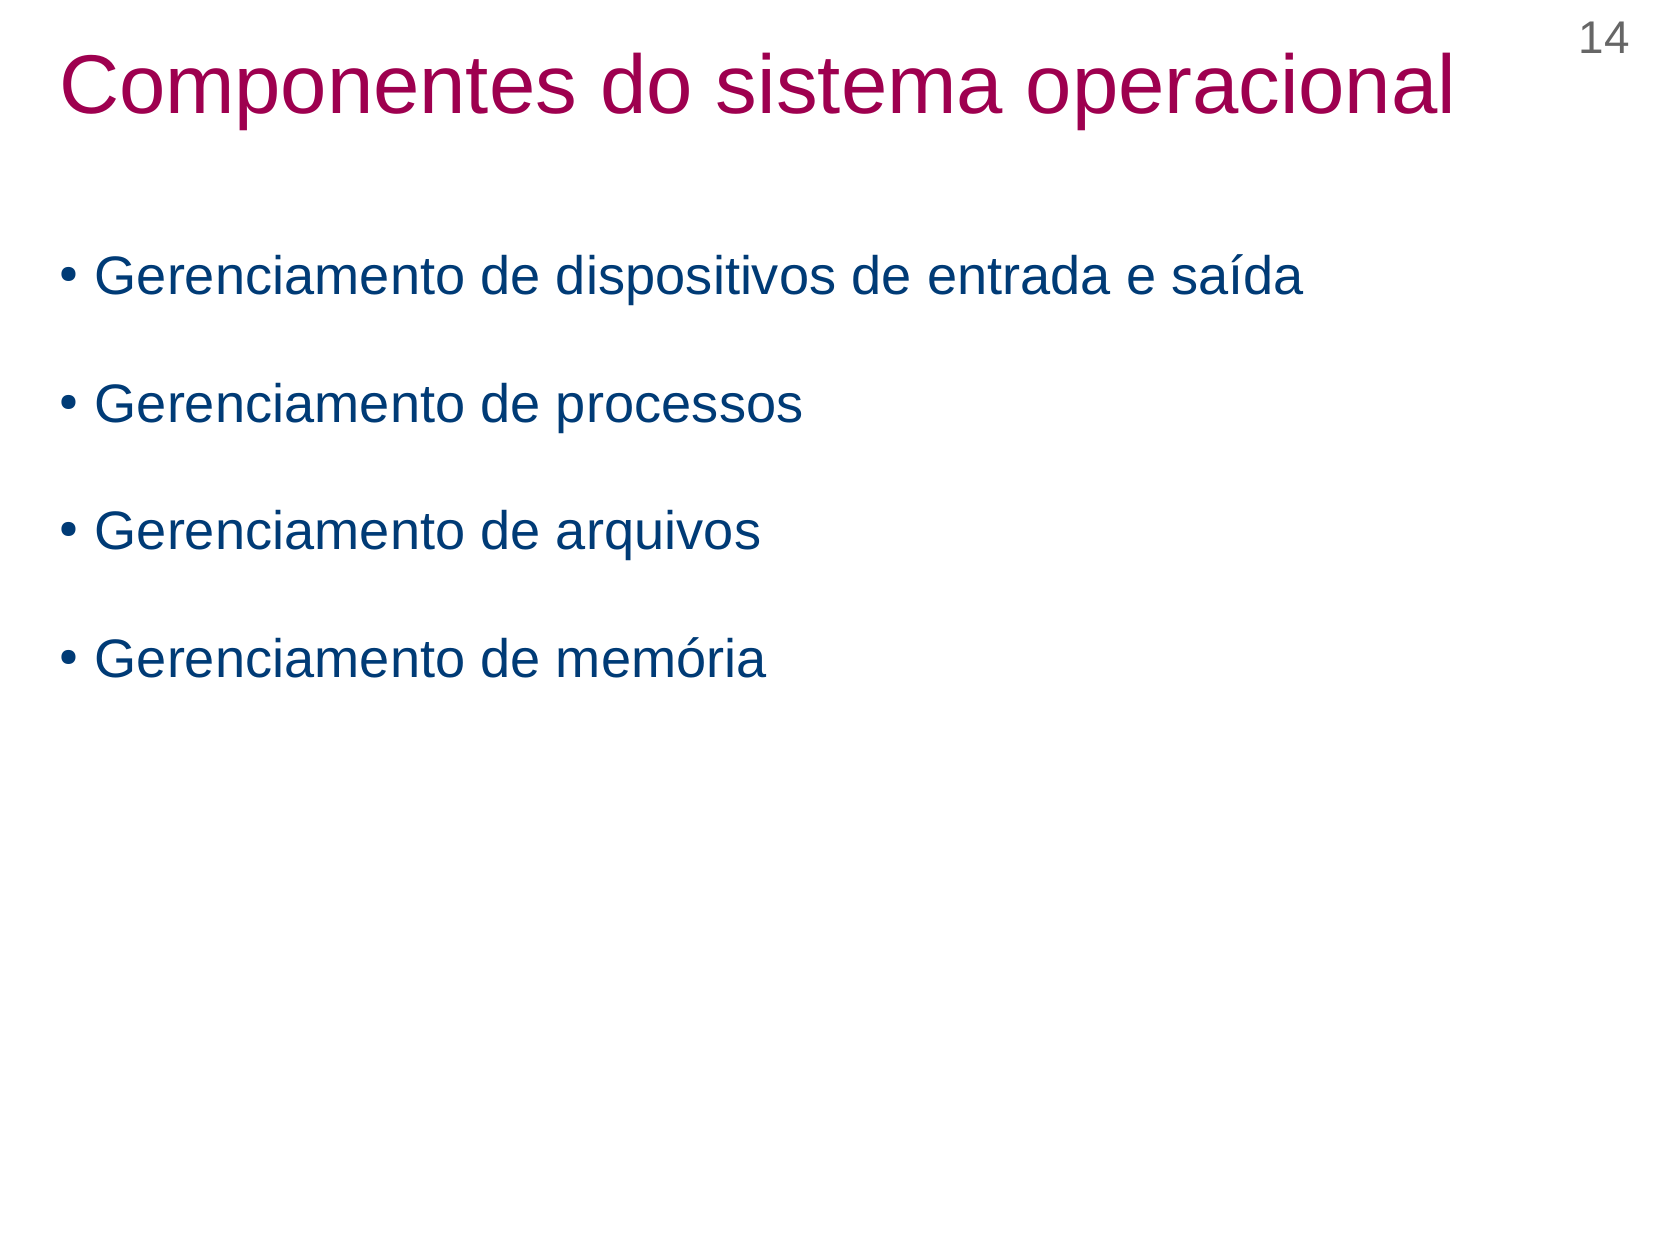

14
# Componentes do sistema operacional
Gerenciamento de dispositivos de entrada e saída
Gerenciamento de processos
Gerenciamento de arquivos
Gerenciamento de memória